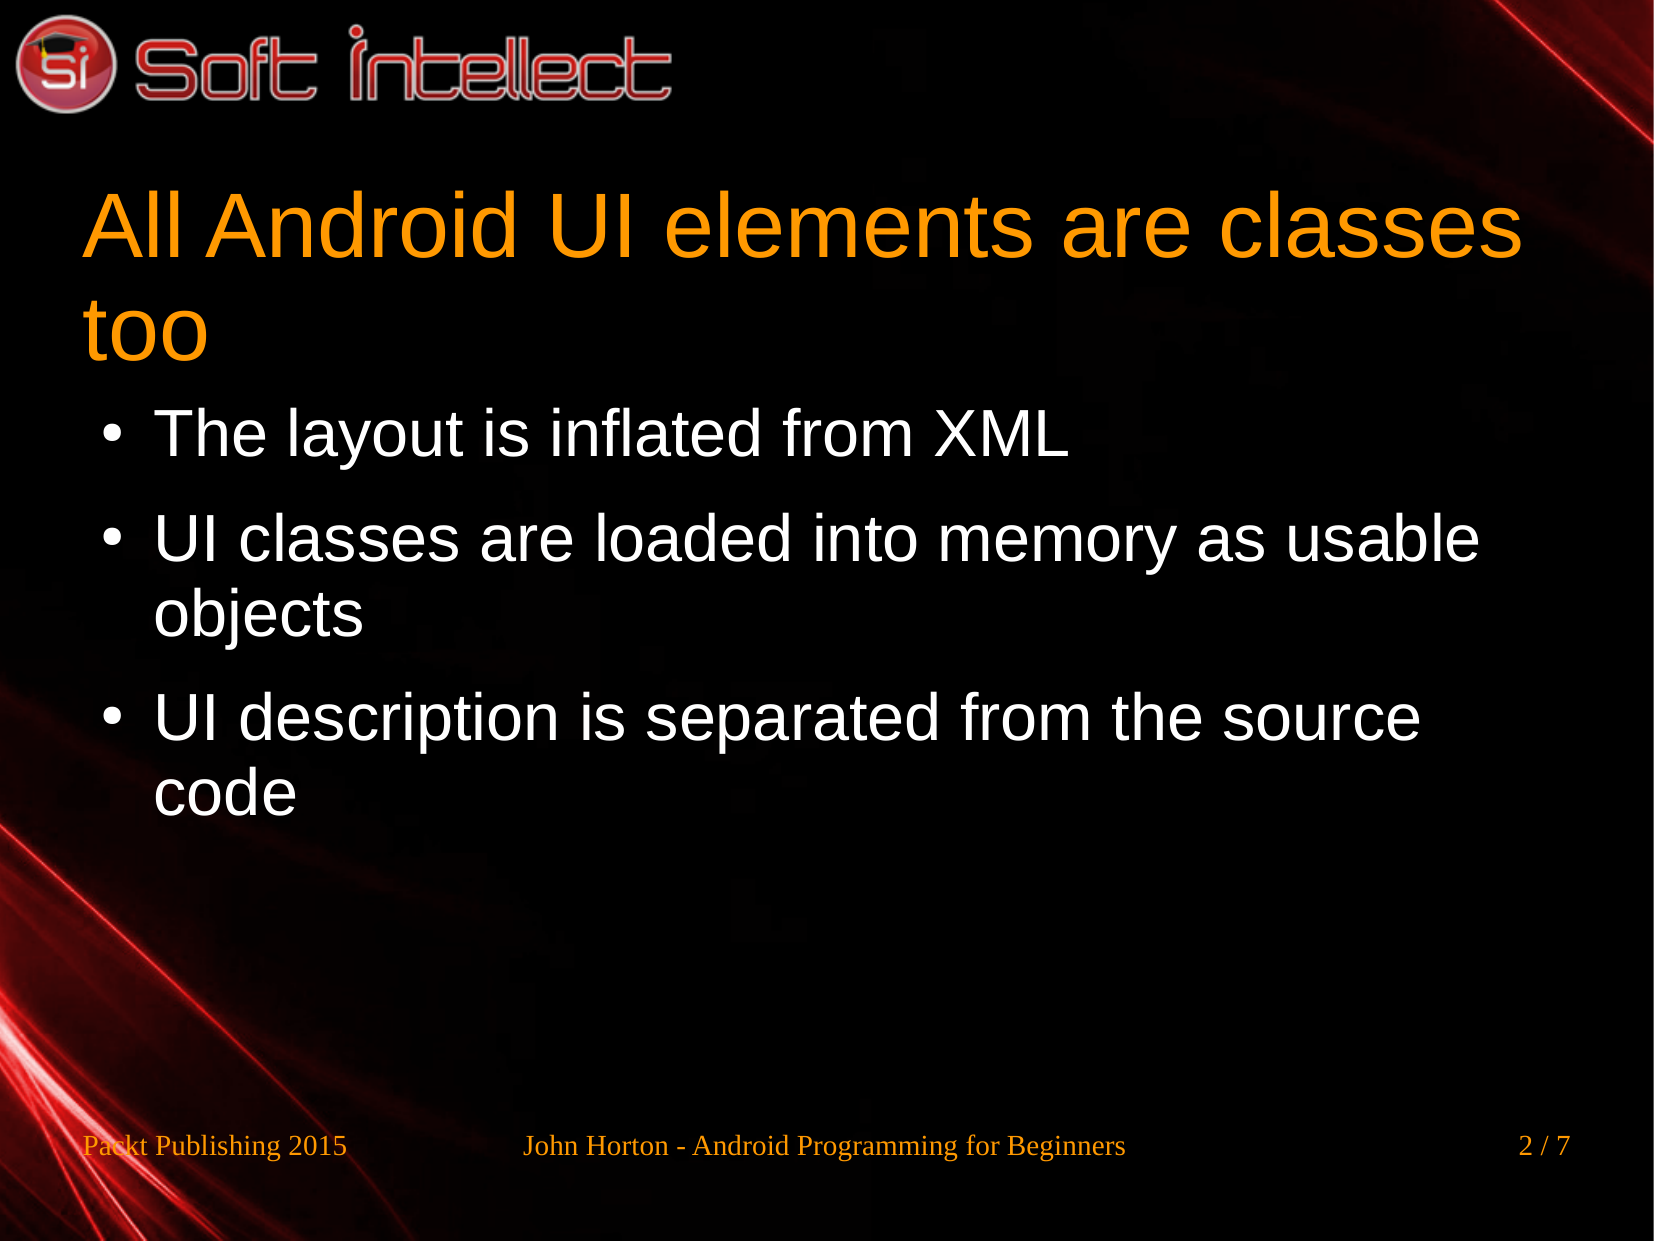

# All Android UI elements are classes too
The layout is inflated from XML
UI classes are loaded into memory as usable objects
UI description is separated from the source code
Packt Publishing 2015
John Horton - Android Programming for Beginners
2